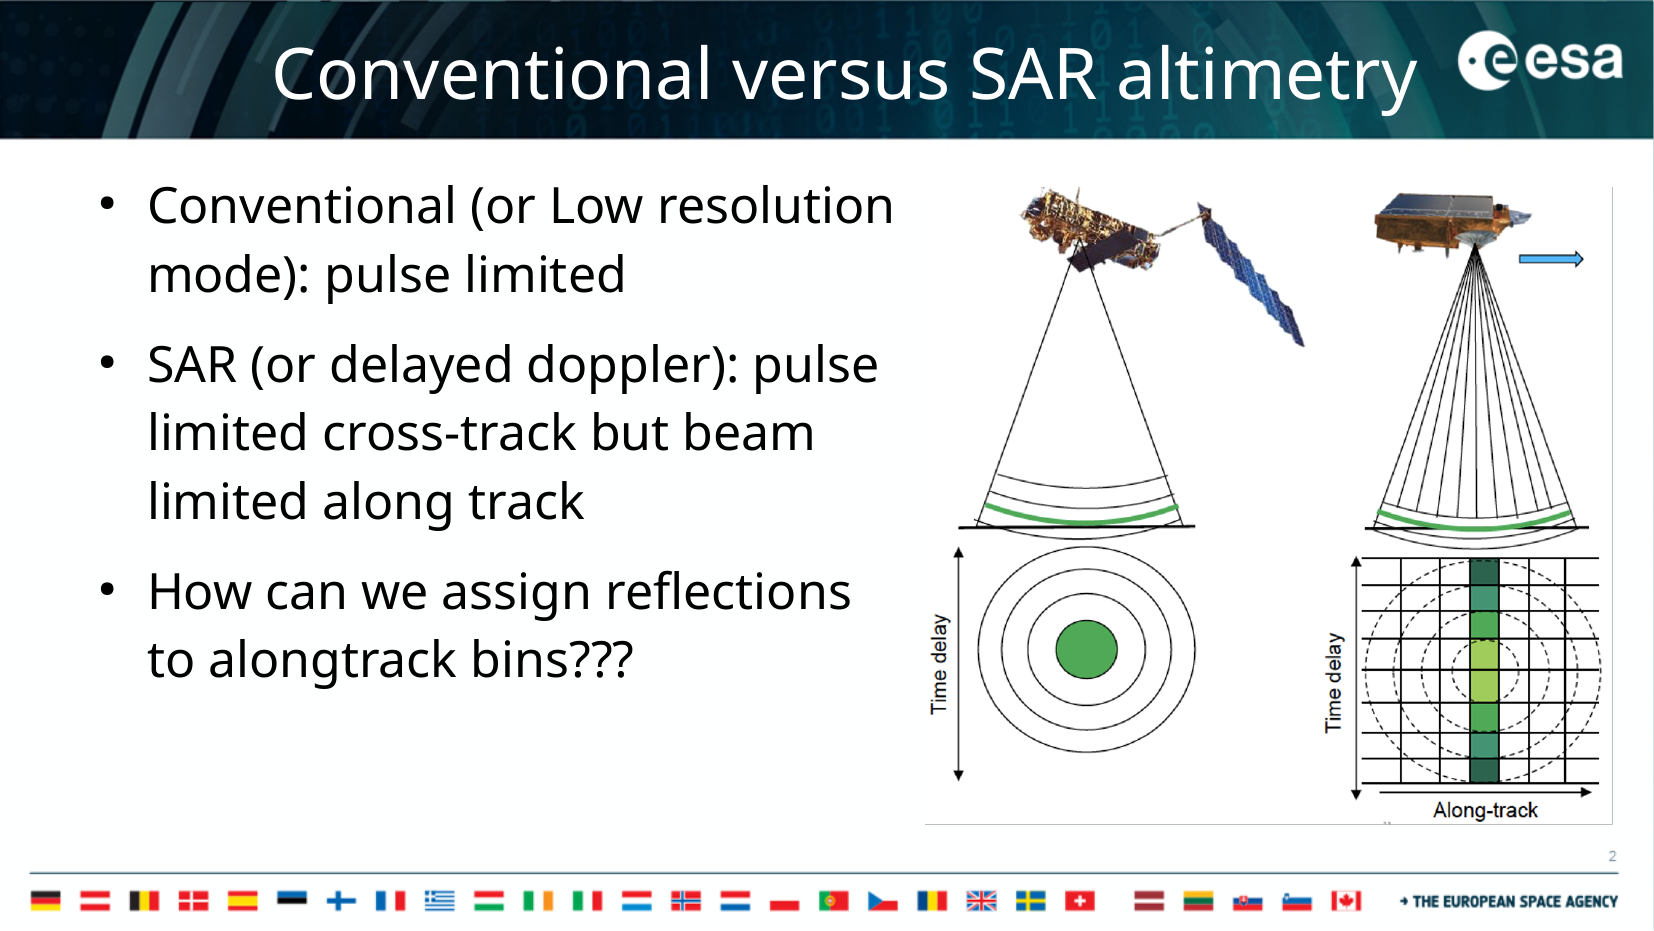

# Conventional versus SAR altimetry
Conventional (or Low resolution mode): pulse limited
SAR (or delayed doppler): pulse limited cross-track but beam limited along track
How can we assign reflections to alongtrack bins???
Image Credit: Felix Müller